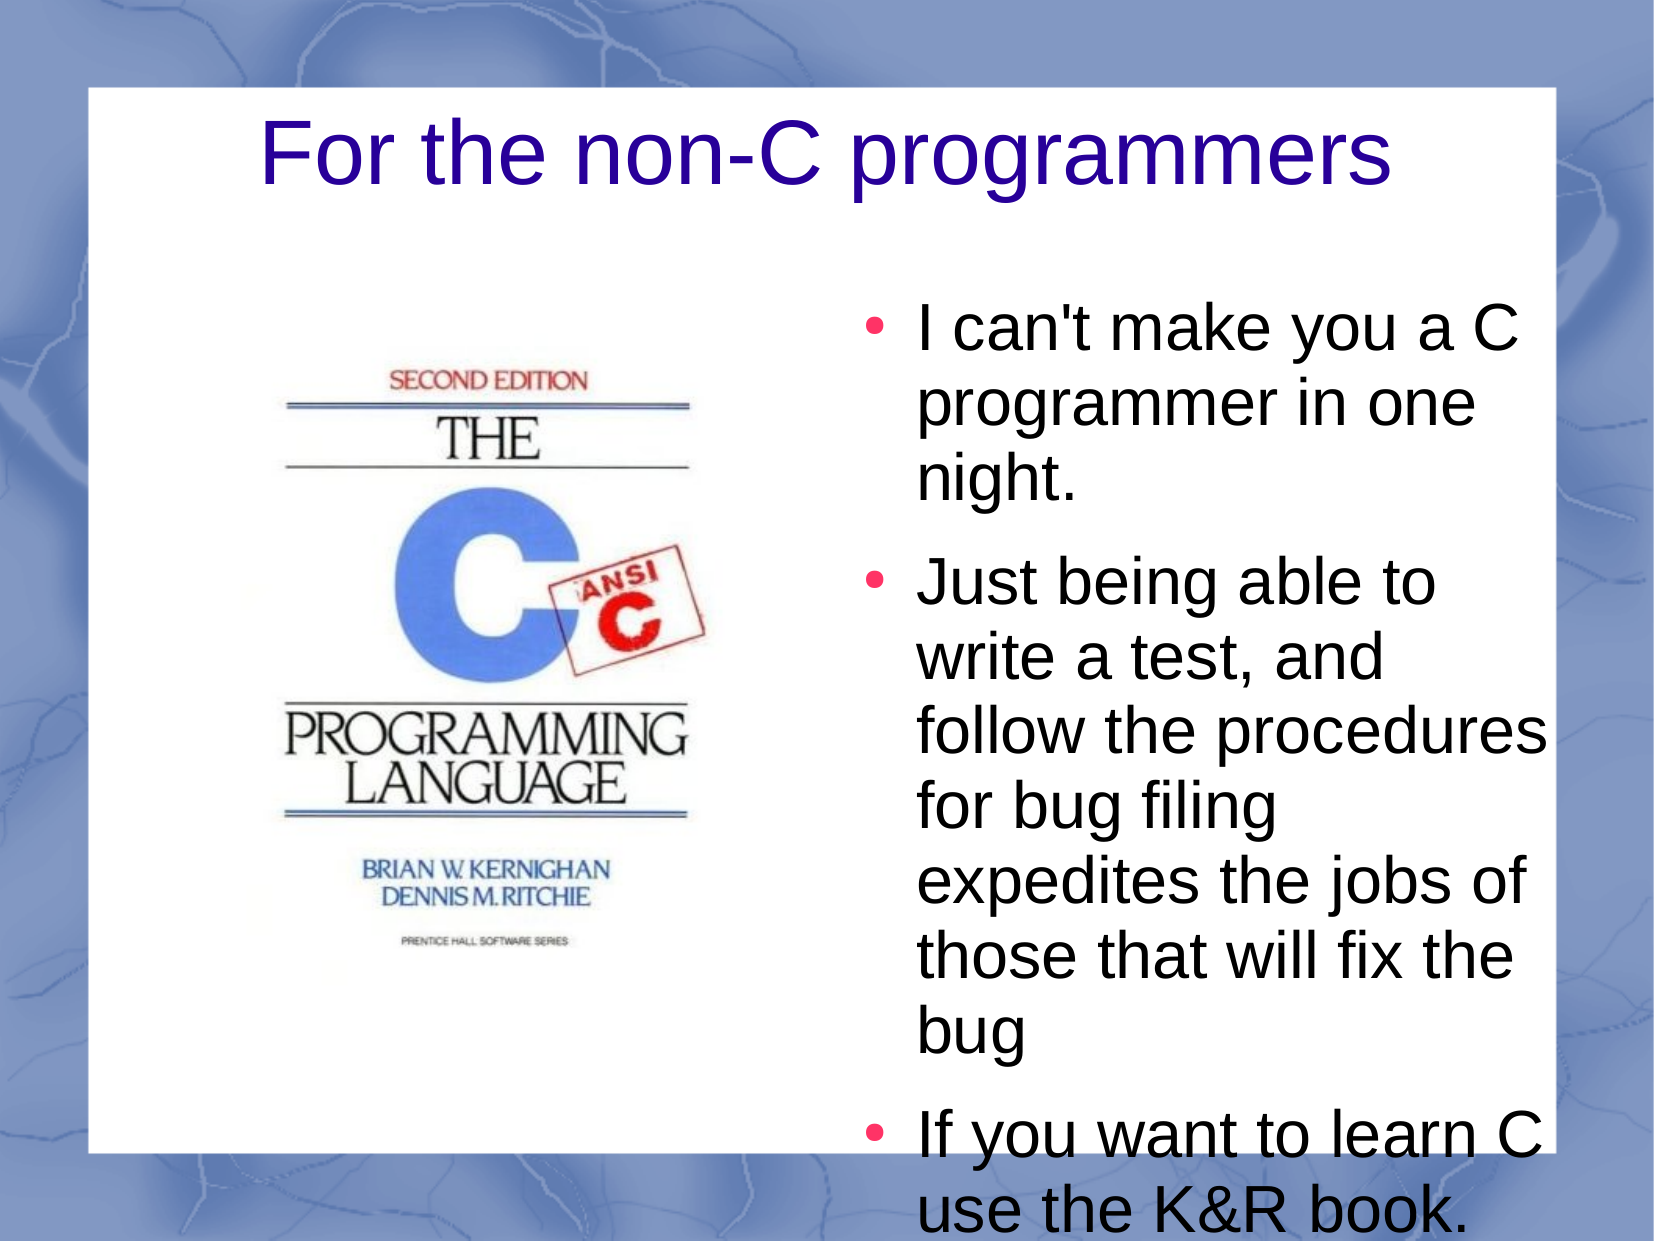

# For the non-C programmers
I can't make you a C programmer in one night.
Just being able to write a test, and follow the procedures for bug filing expedites the jobs of those that will fix the bug
If you want to learn C use the K&R book.